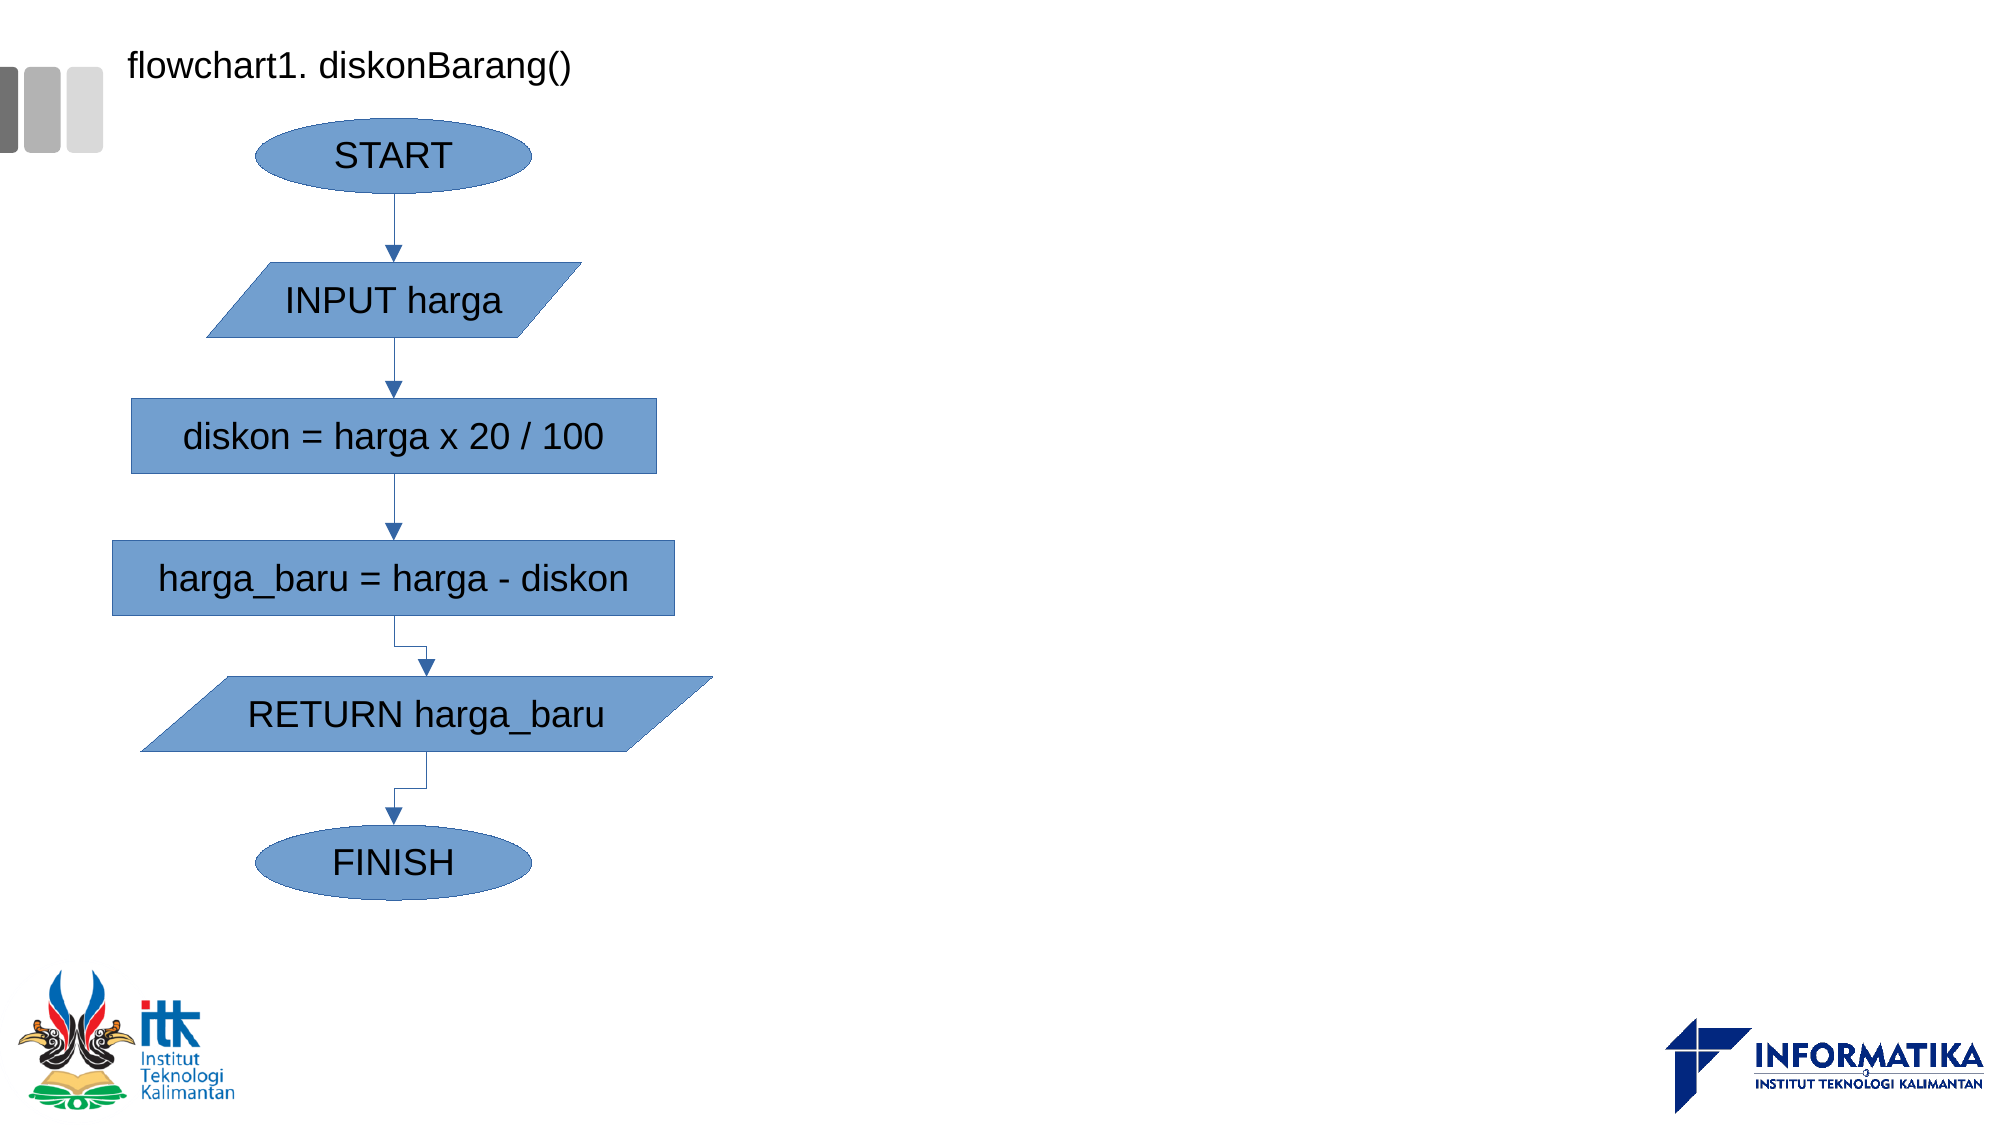

flowchart1. diskonBarang()
START
INPUT harga
diskon = harga x 20 / 100
harga_baru = harga - diskon
RETURN harga_baru
FINISH